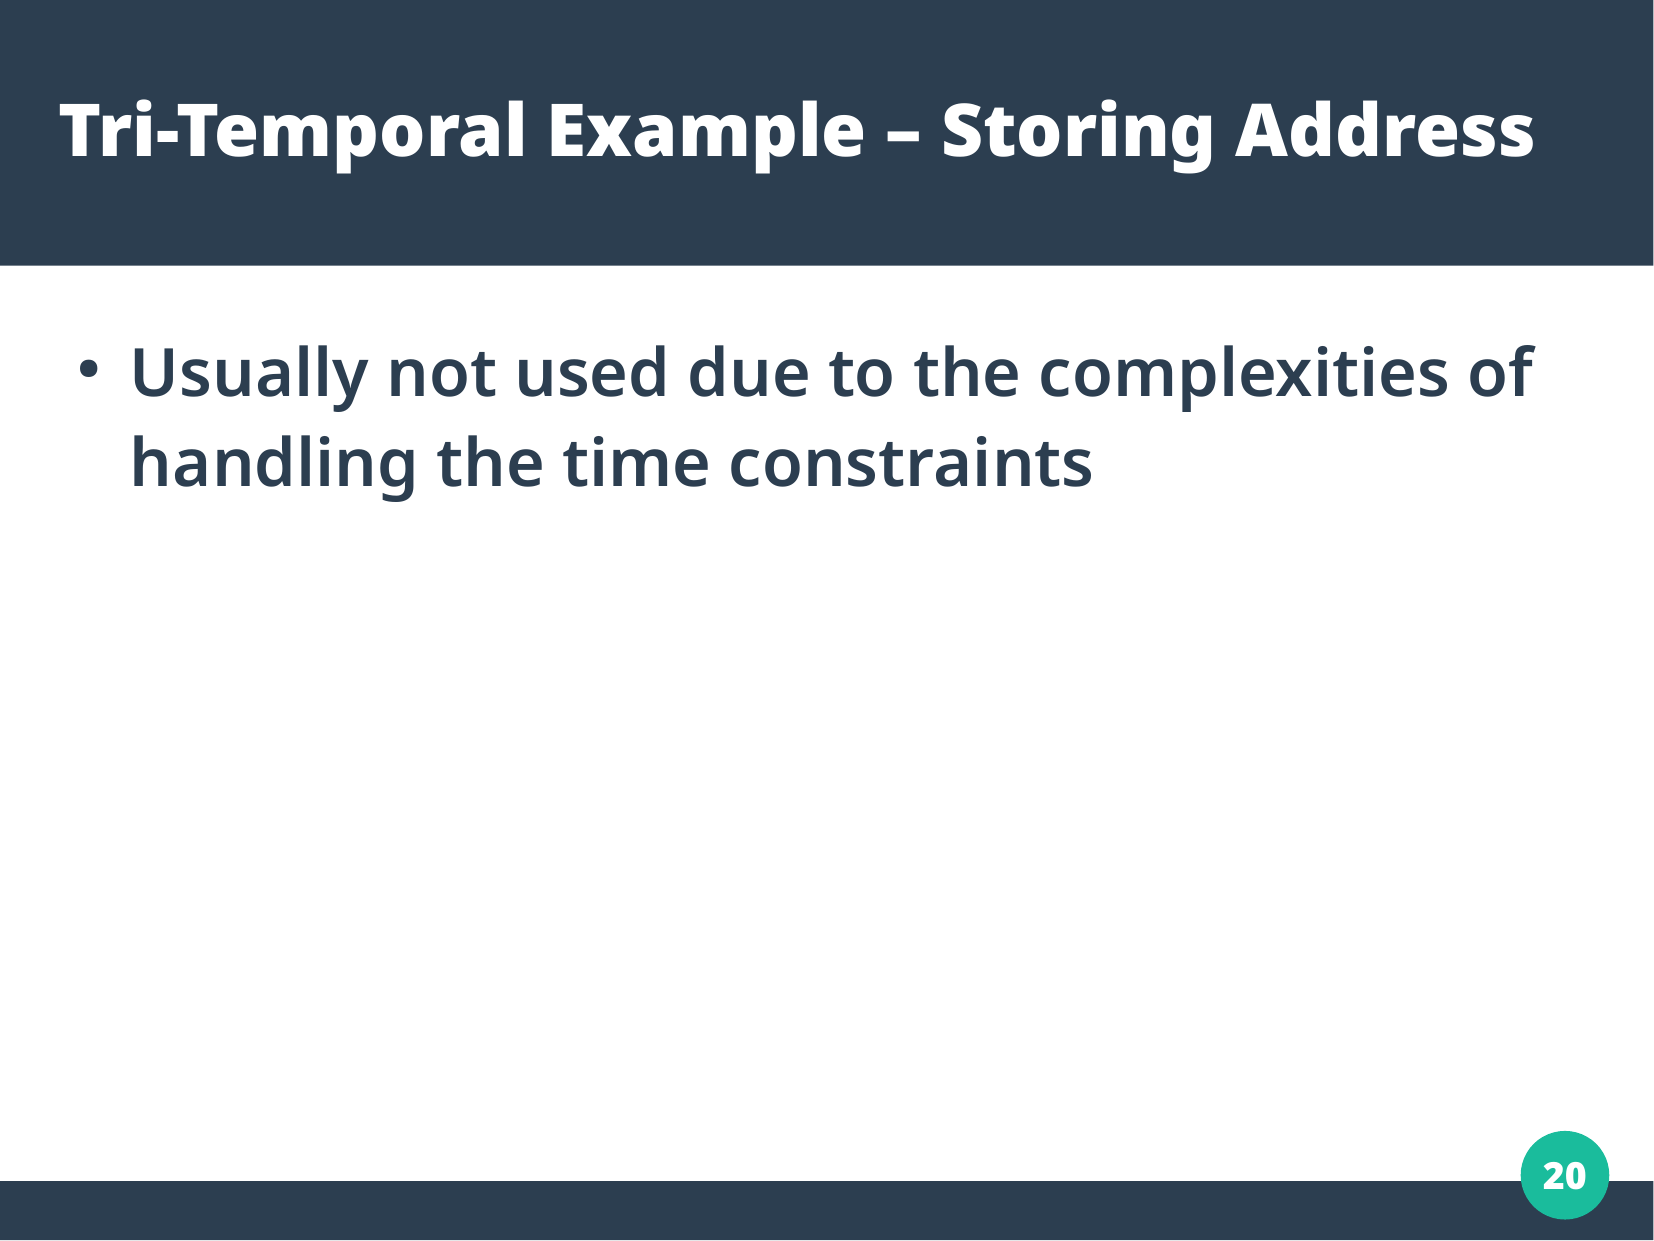

# Tri-Temporal Example – Storing Address
Usually not used due to the complexities of handling the time constraints
20